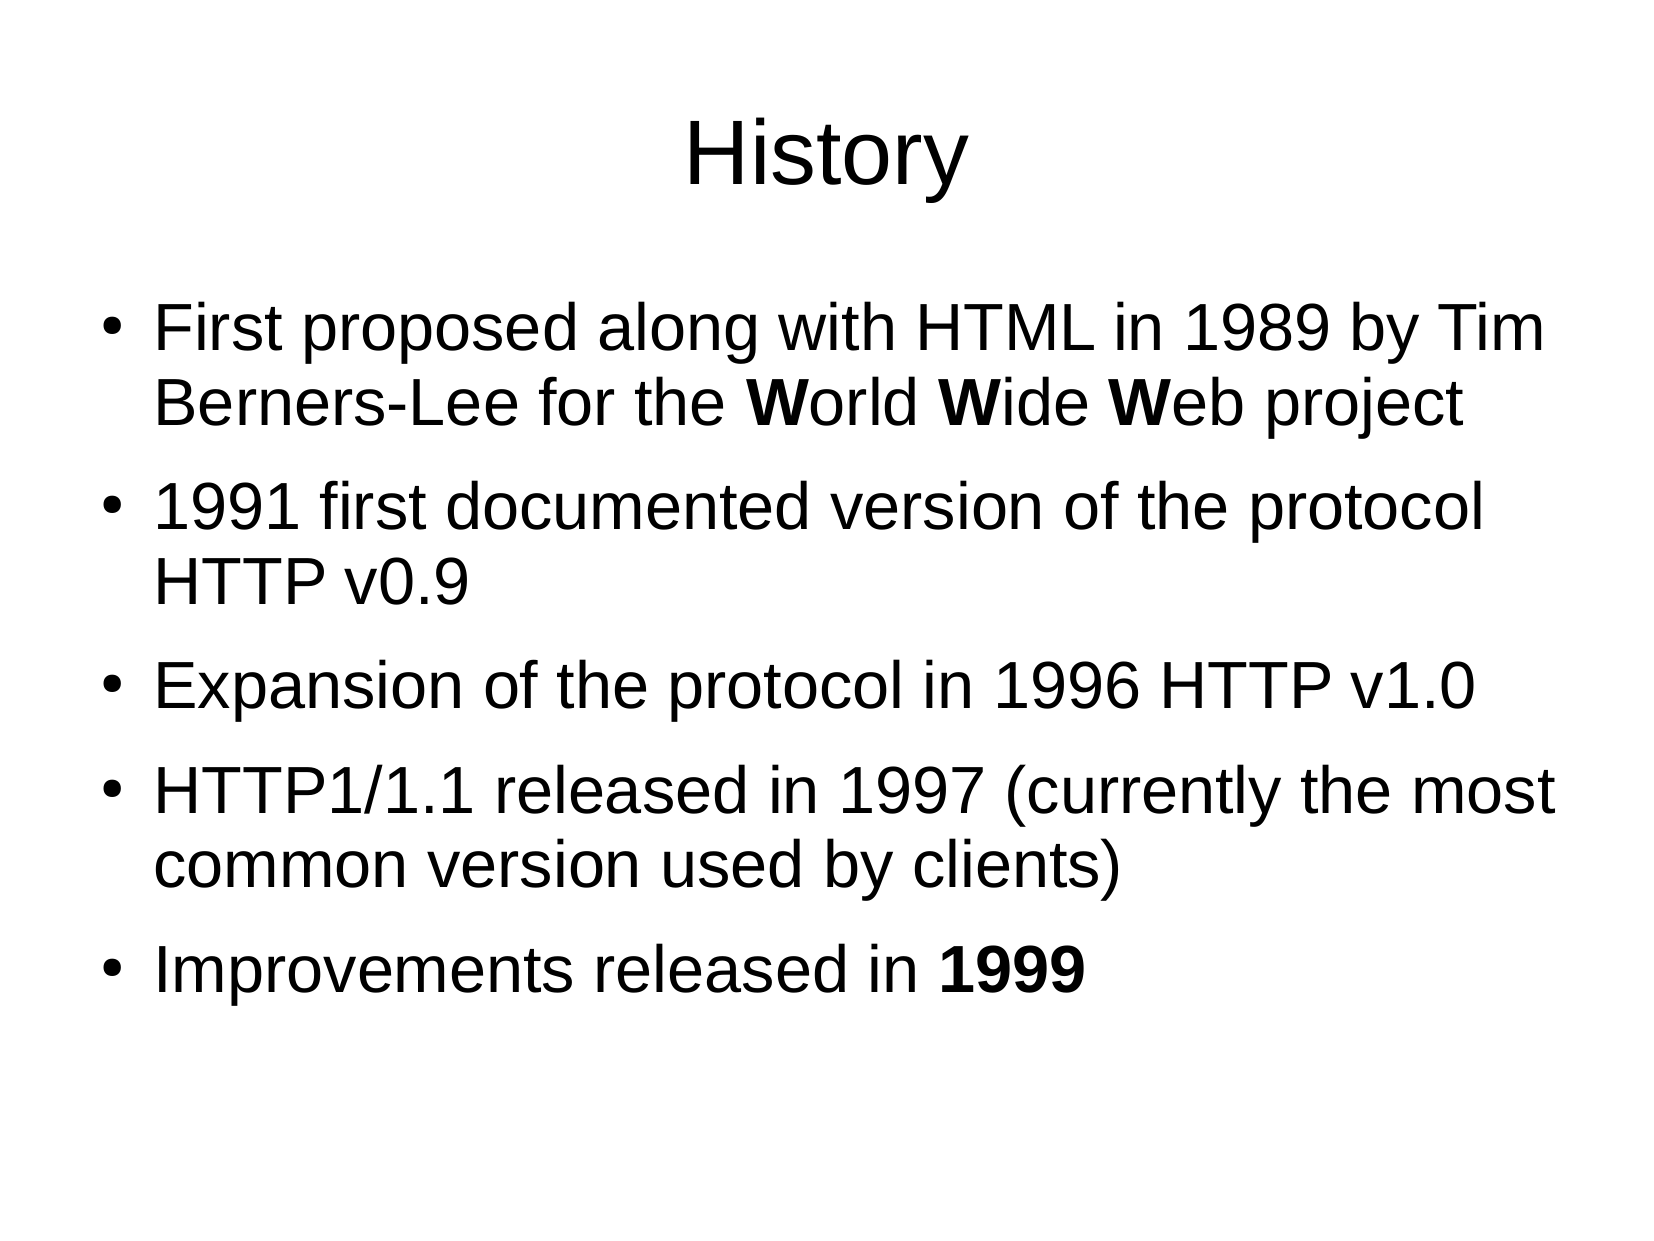

# History
First proposed along with HTML in 1989 by Tim Berners-Lee for the World Wide Web project
1991 first documented version of the protocol HTTP v0.9
Expansion of the protocol in 1996 HTTP v1.0
HTTP1/1.1 released in 1997 (currently the most common version used by clients)
Improvements released in 1999